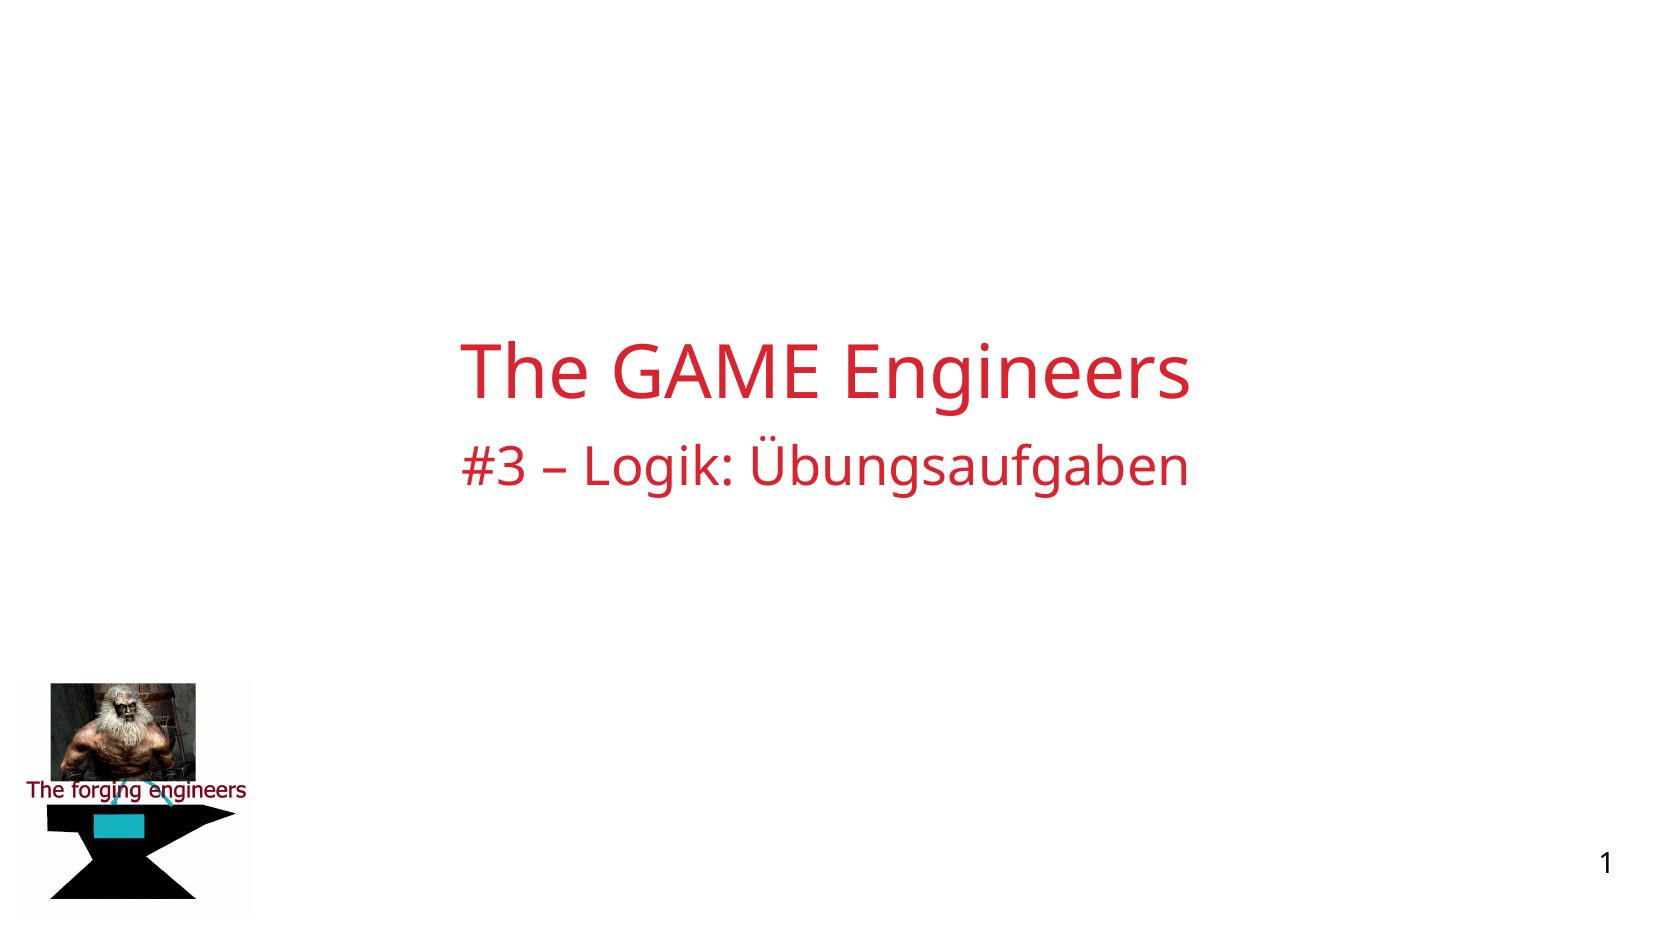

The GAME Engineers
#3 – Logik: Übungsaufgaben